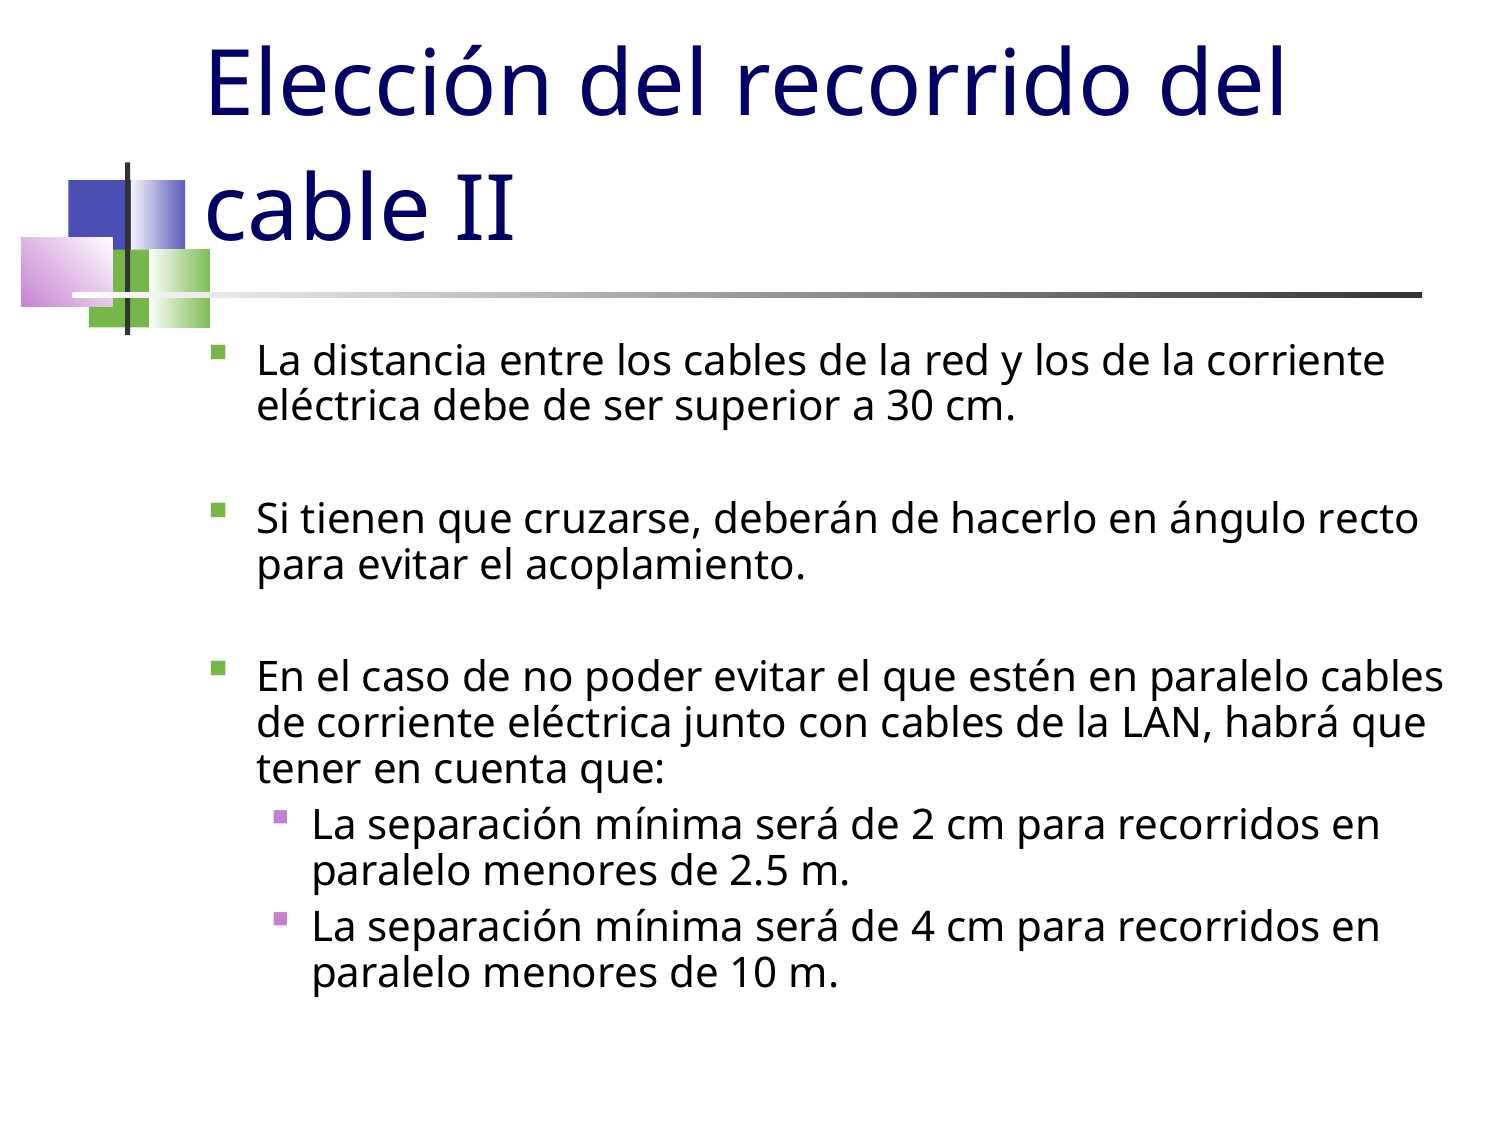

# Elección del recorrido del cable II
La distancia entre los cables de la red y los de la corriente eléctrica debe de ser superior a 30 cm.
Si tienen que cruzarse, deberán de hacerlo en ángulo recto para evitar el acoplamiento.
En el caso de no poder evitar el que estén en paralelo cables de corriente eléctrica junto con cables de la LAN, habrá que tener en cuenta que:
La separación mínima será de 2 cm para recorridos en paralelo menores de 2.5 m.
La separación mínima será de 4 cm para recorridos en paralelo menores de 10 m.